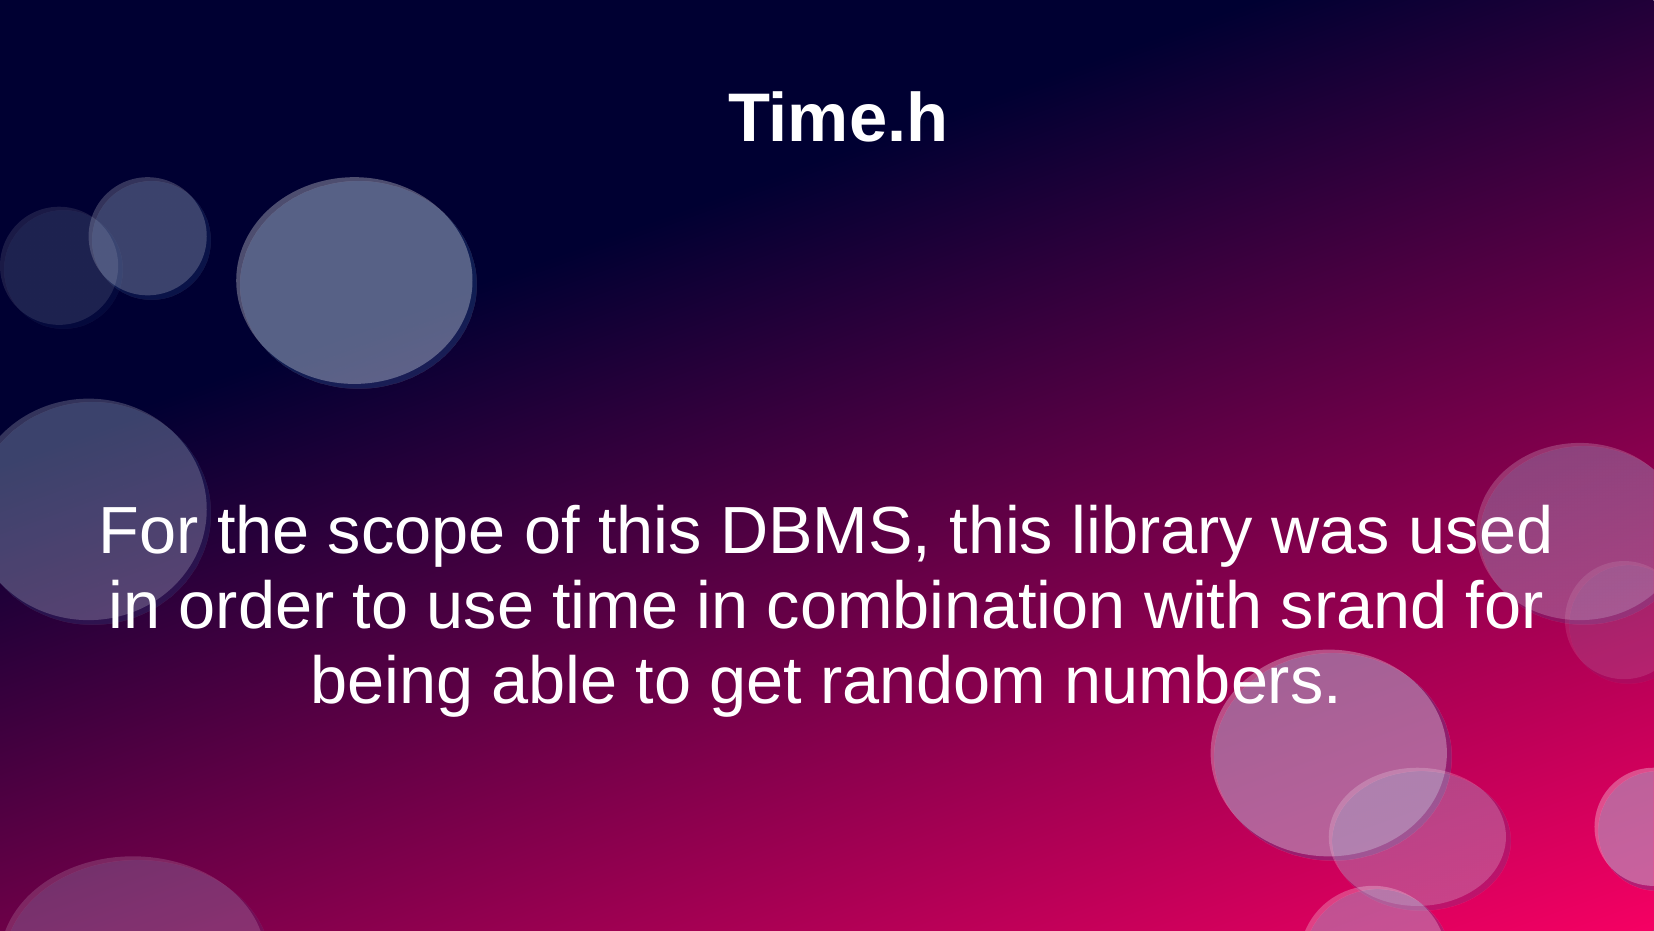

# Time.h
For the scope of this DBMS, this library was used in order to use time in combination with srand for being able to get random numbers.